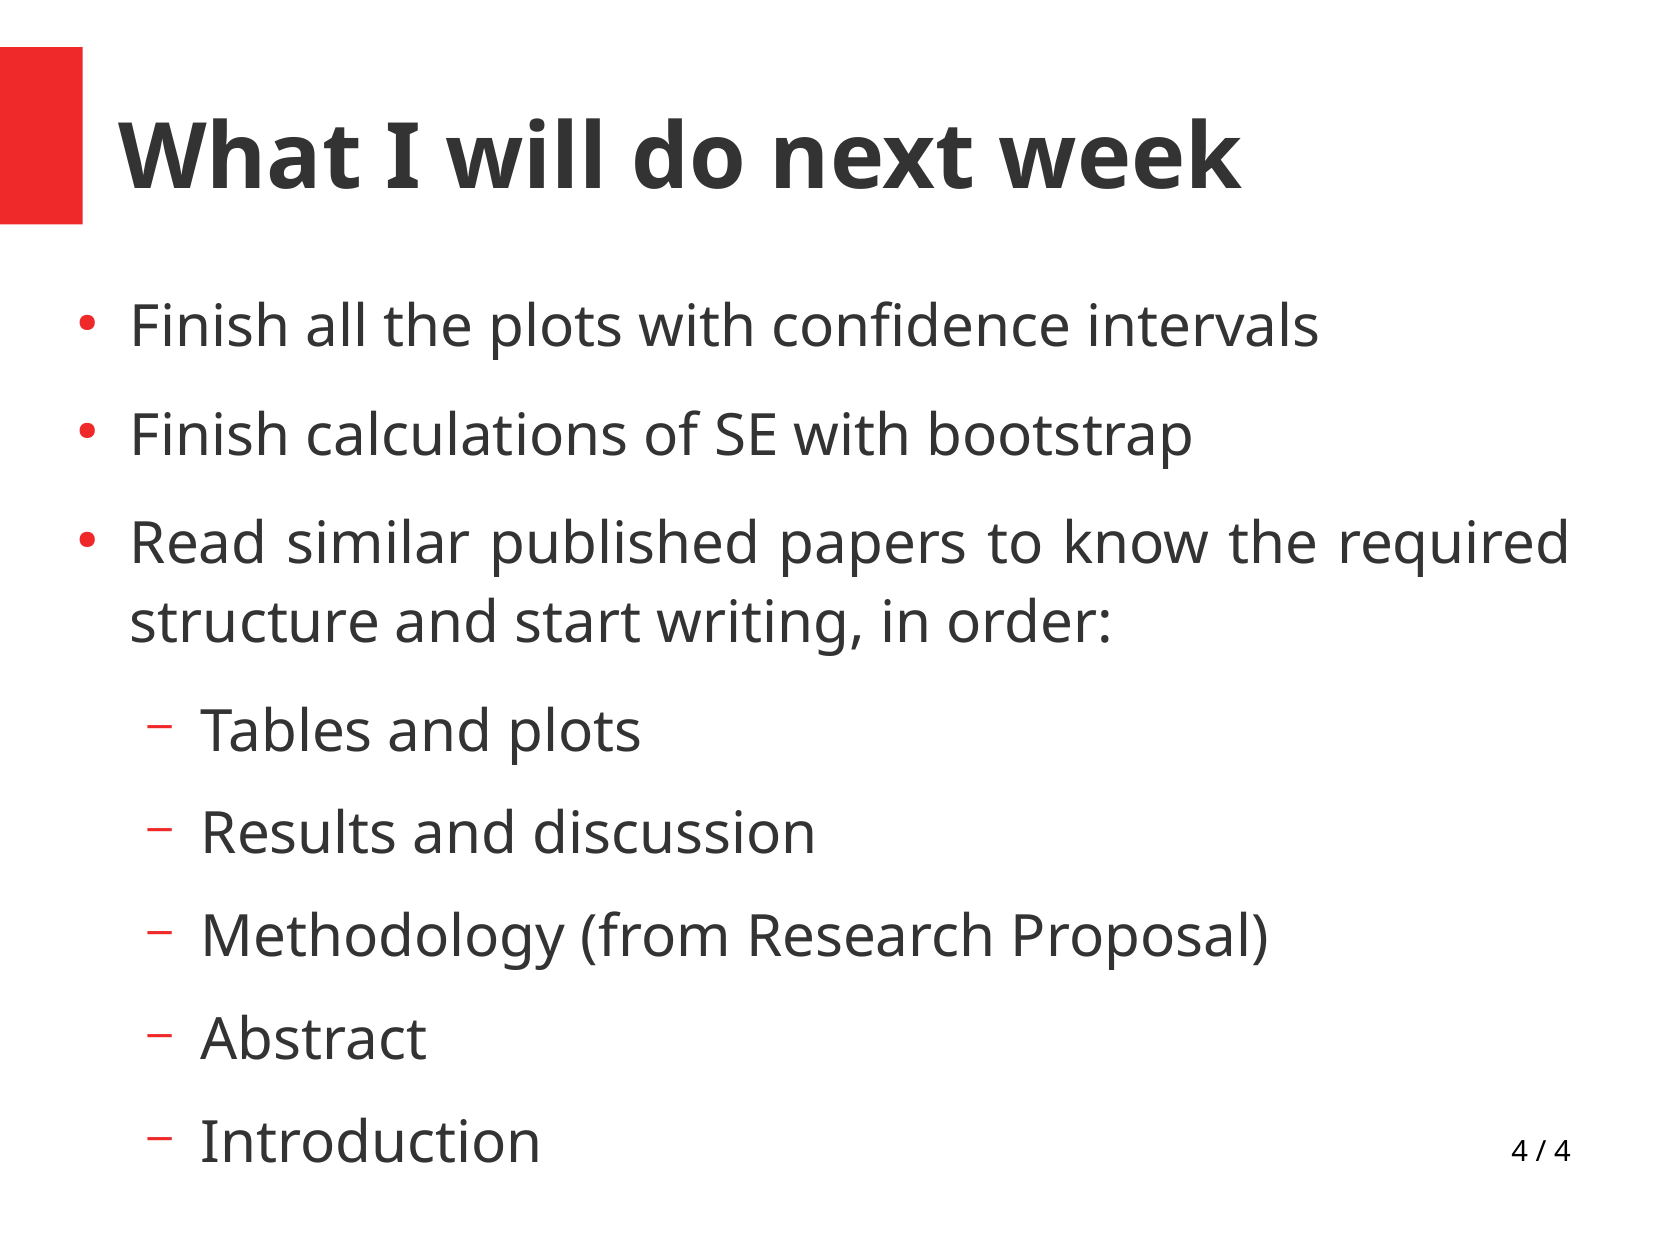

# What I will do next week
Finish all the plots with confidence intervals
Finish calculations of SE with bootstrap
Read similar published papers to know the required structure and start writing, in order:
Tables and plots
Results and discussion
Methodology (from Research Proposal)
Abstract
Introduction
4